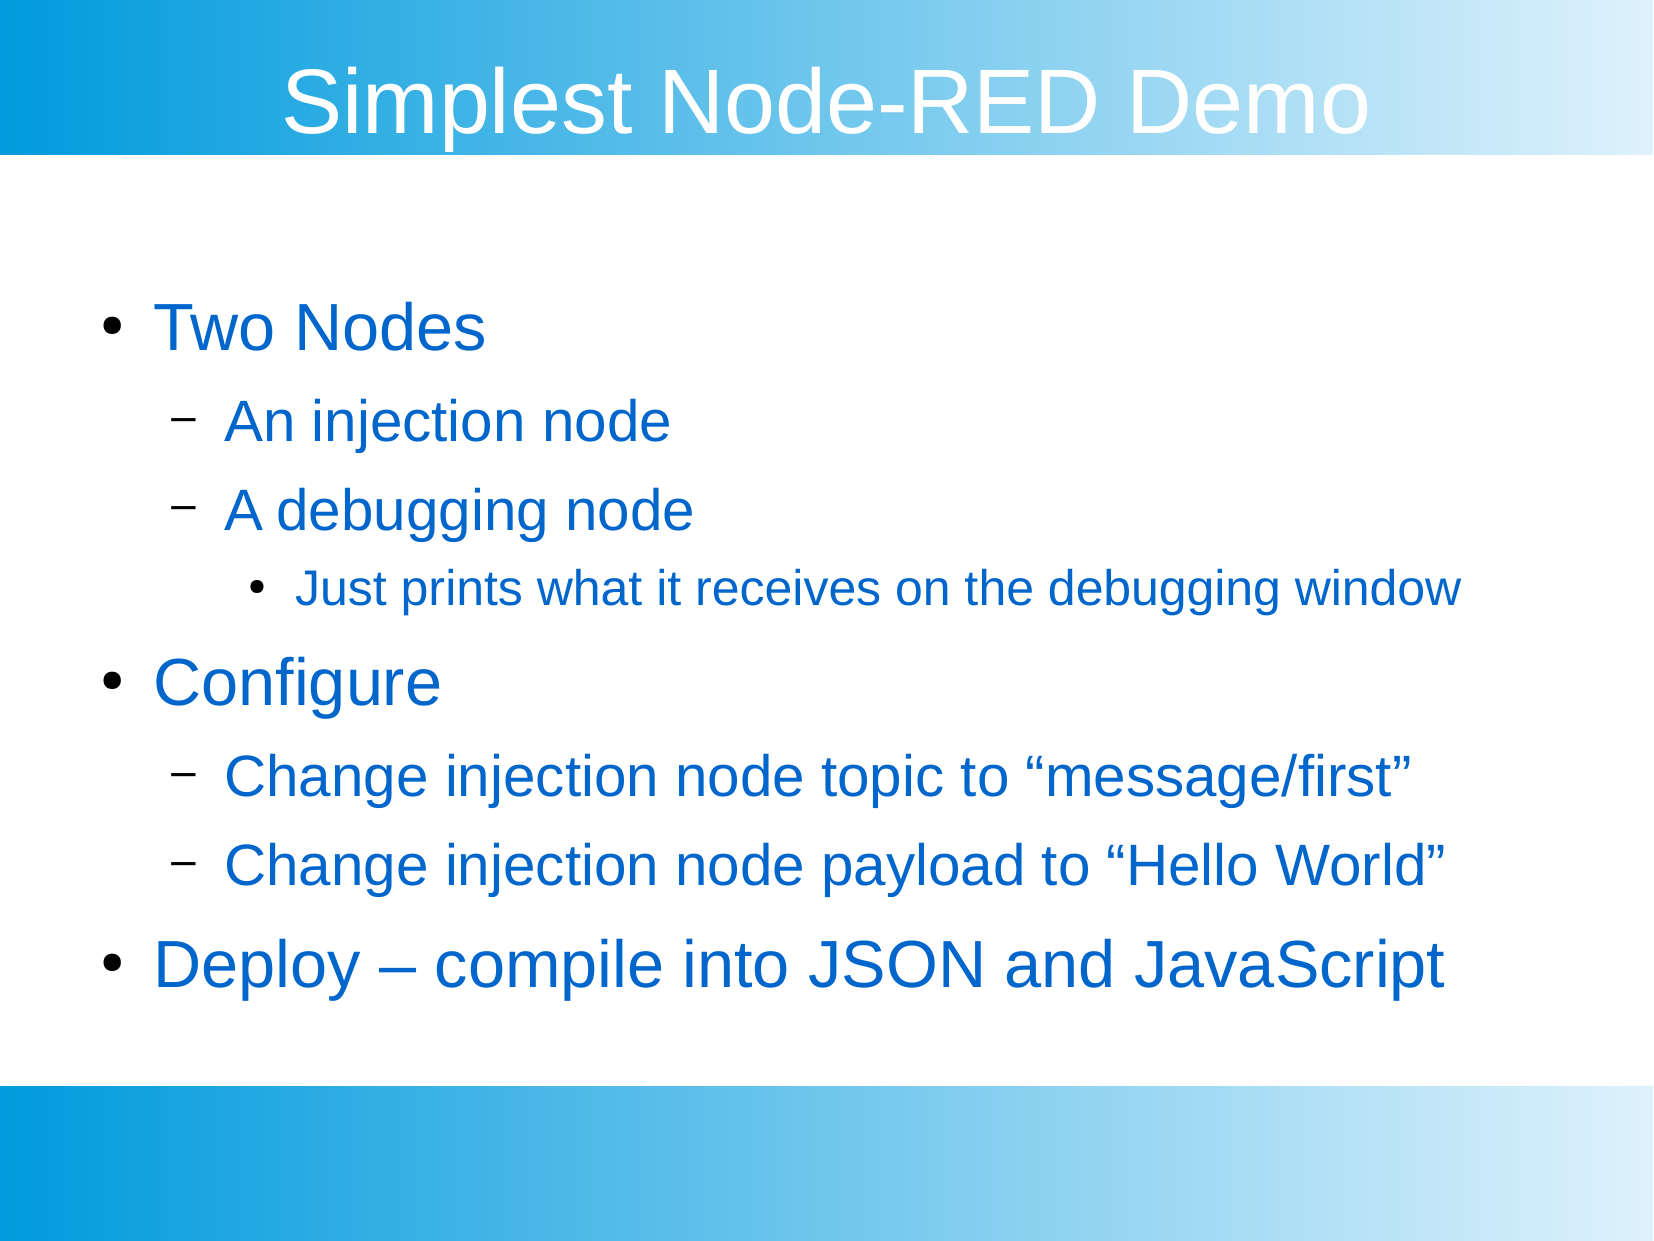

# Simplest Node-RED Demo
Two Nodes
An injection node
A debugging node
Just prints what it receives on the debugging window
Configure
Change injection node topic to “message/first”
Change injection node payload to “Hello World”
Deploy – compile into JSON and JavaScript